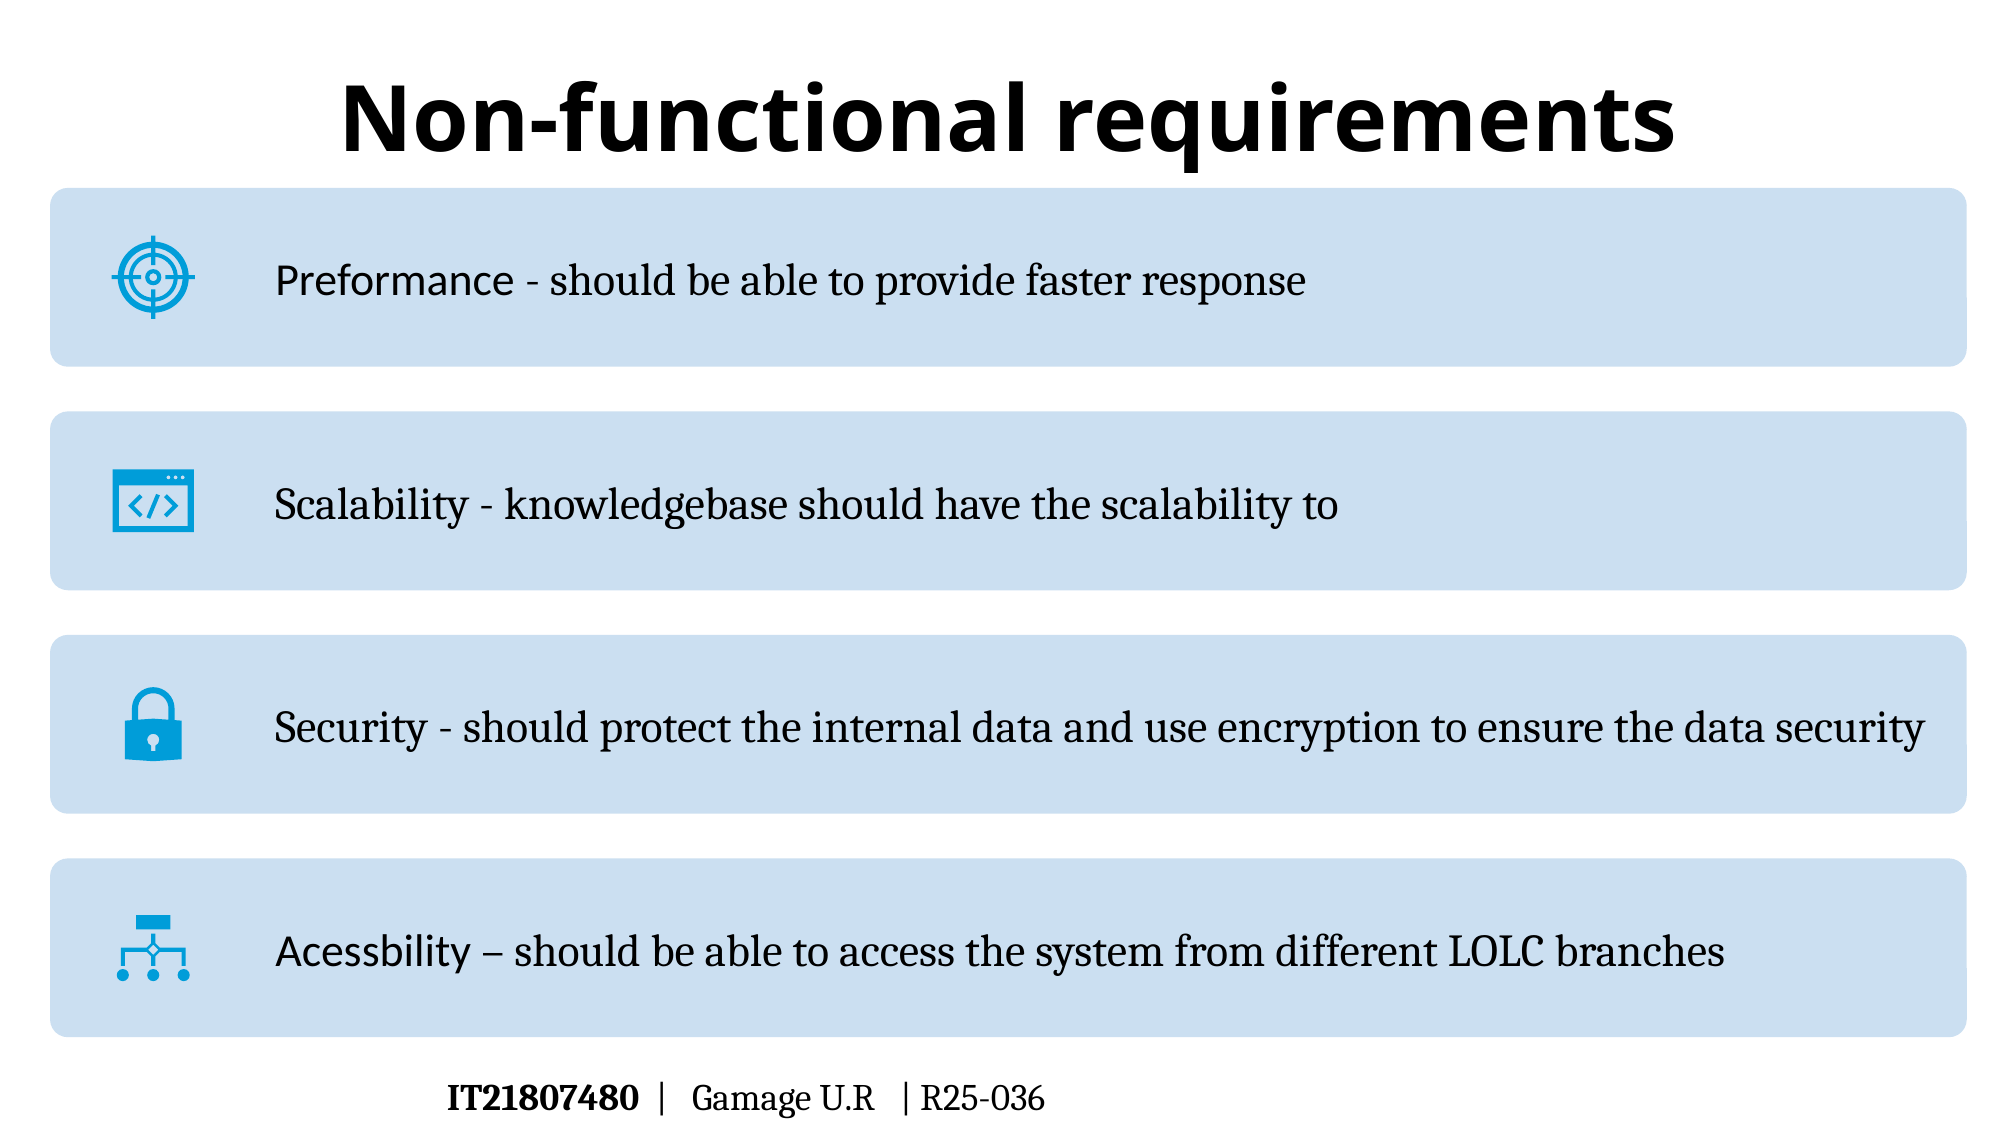

# Non-functional requirements
Preformance - should be able to provide faster response
Scalability - knowledgebase should have the scalability to
Security - should protect the internal data and use encryption to ensure the data security
Acessbility – should be able to access the system from different LOLC branches
IT21807480 | Gamage U.R  | R25-036